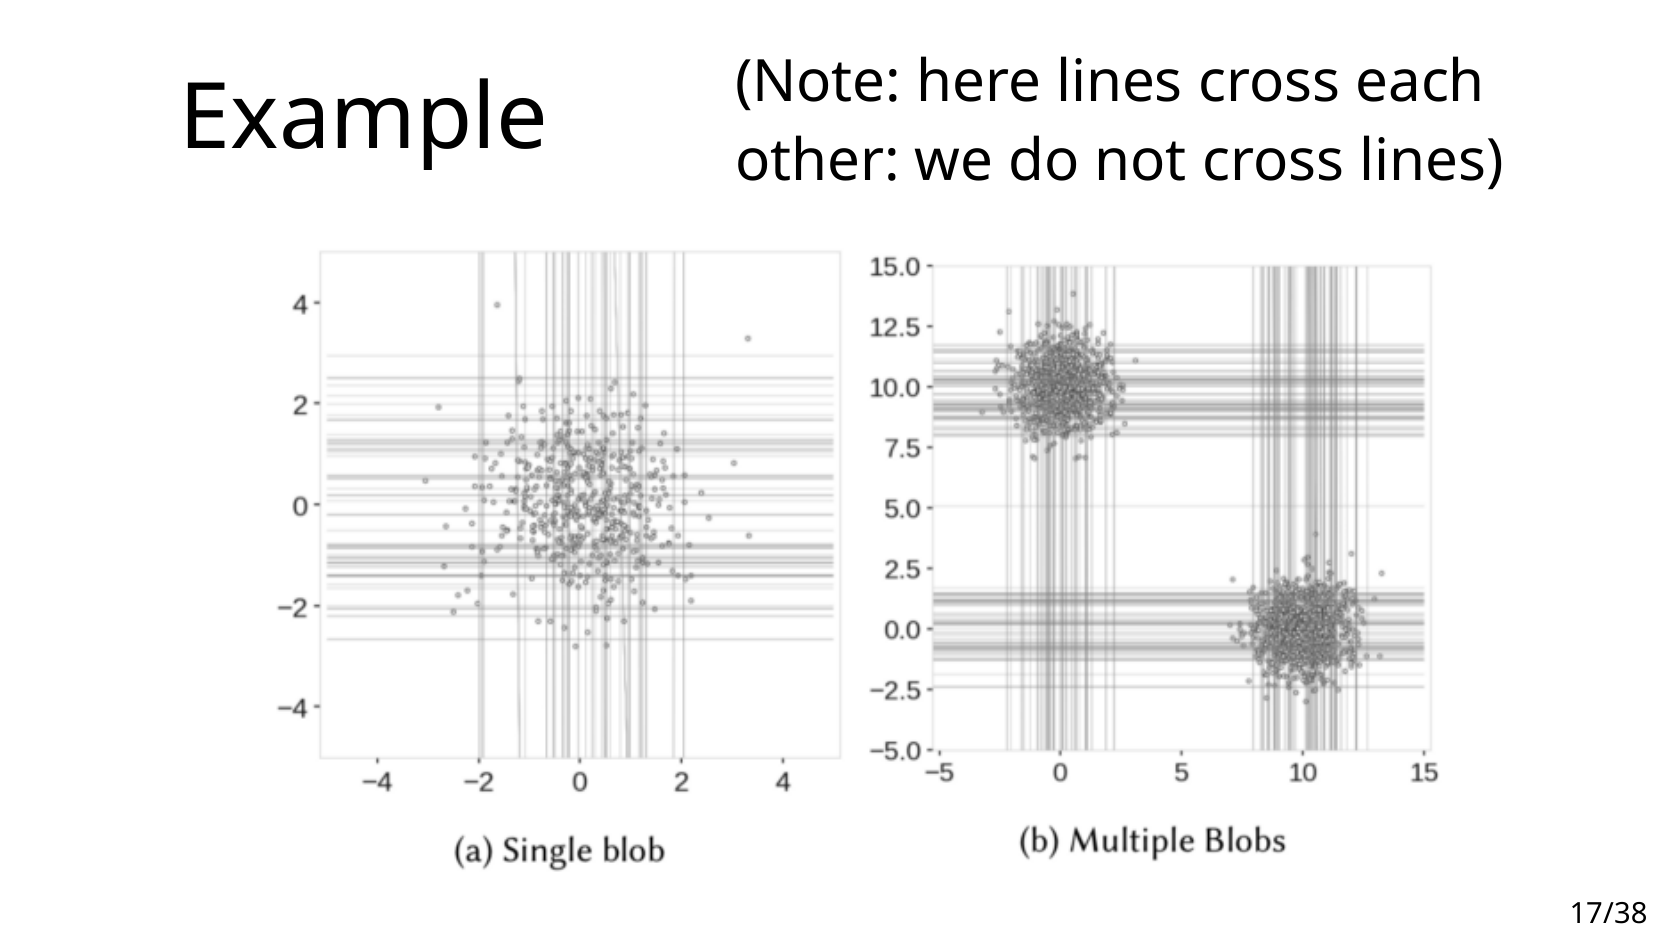

# Example
(Note: here lines cross each other: we do not cross lines)
17